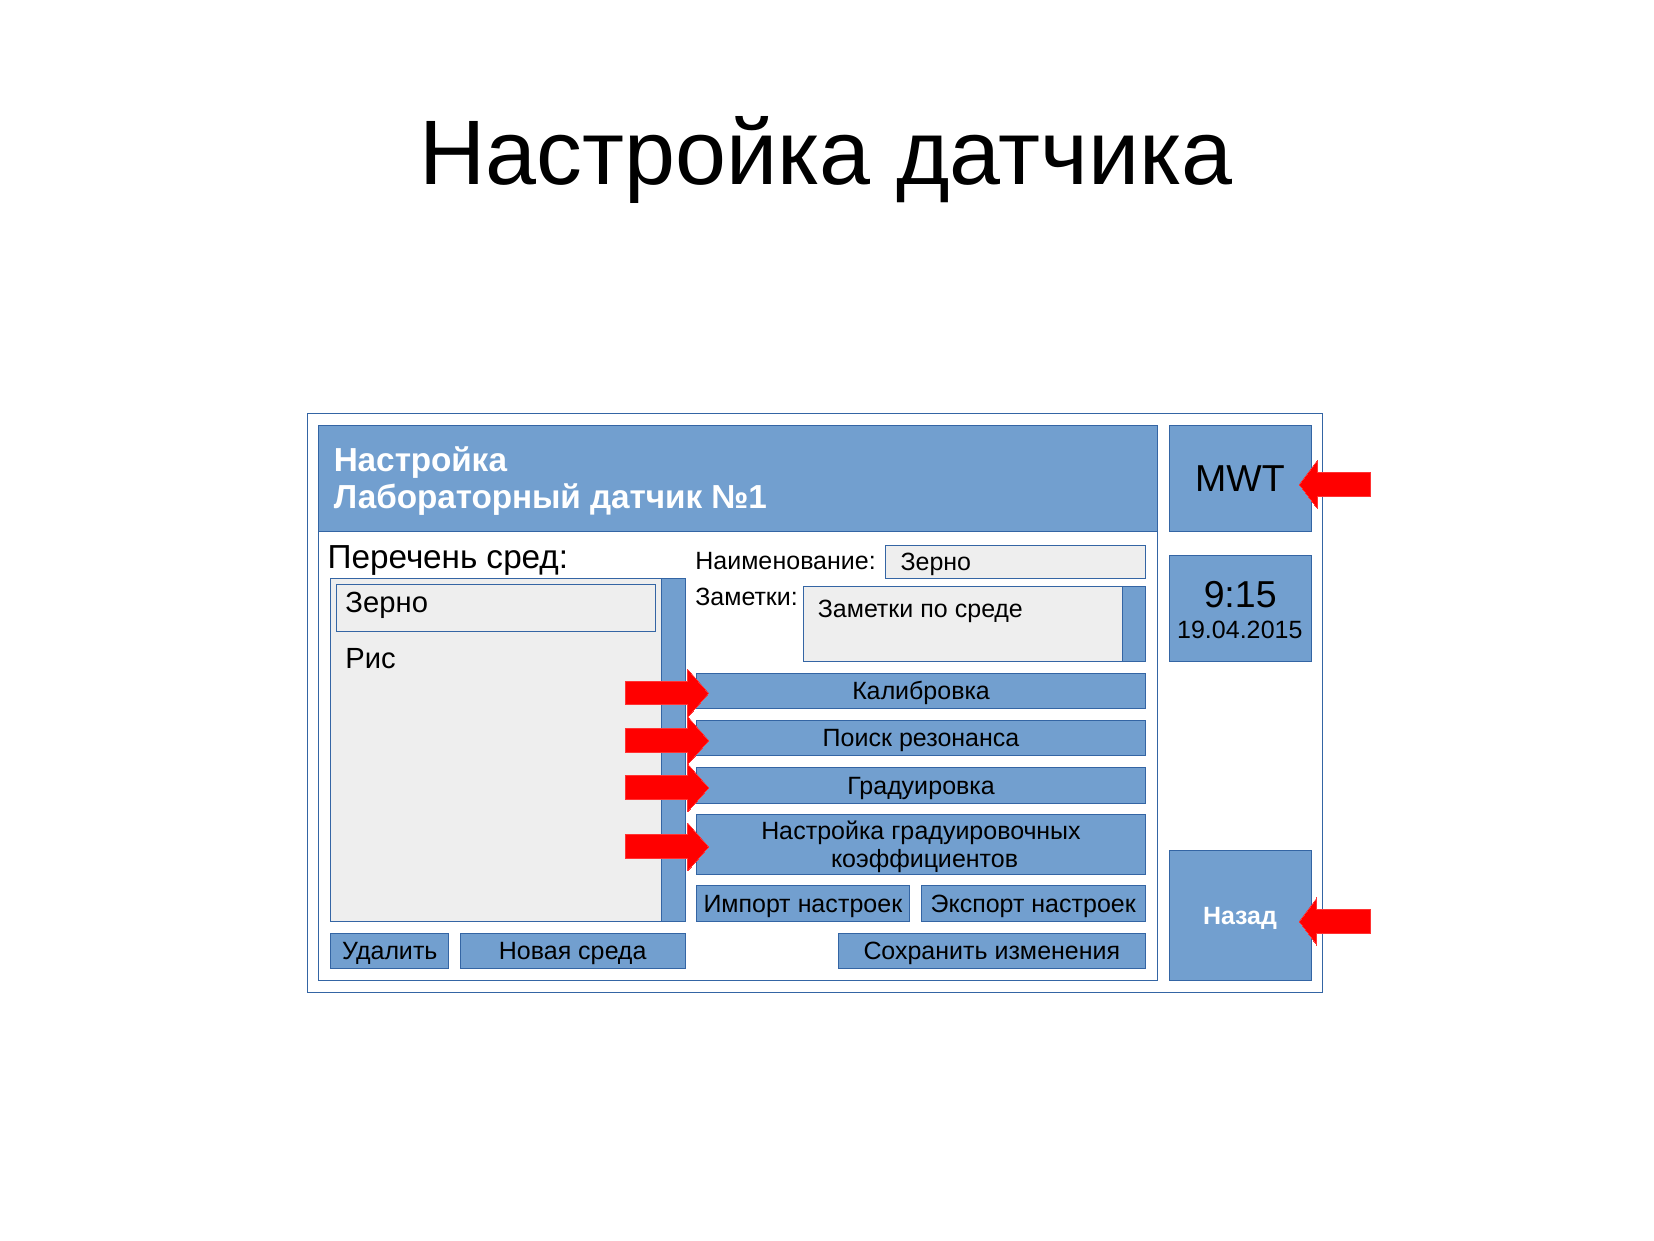

# Настройка датчика
Настройка
Лабораторный датчик №1
MWT
Перечень сред:
Наименование:
Зерно
9:15
19.04.2015
Заметки:
Зерно
Рис
Заметки по среде
Калибровка
Поиск резонанса
Градуировка
Настройка градуировочных
 коэффициентов
Назад
Импорт настроек
Экспорт настроек
Удалить
Новая среда
Сохранить изменения